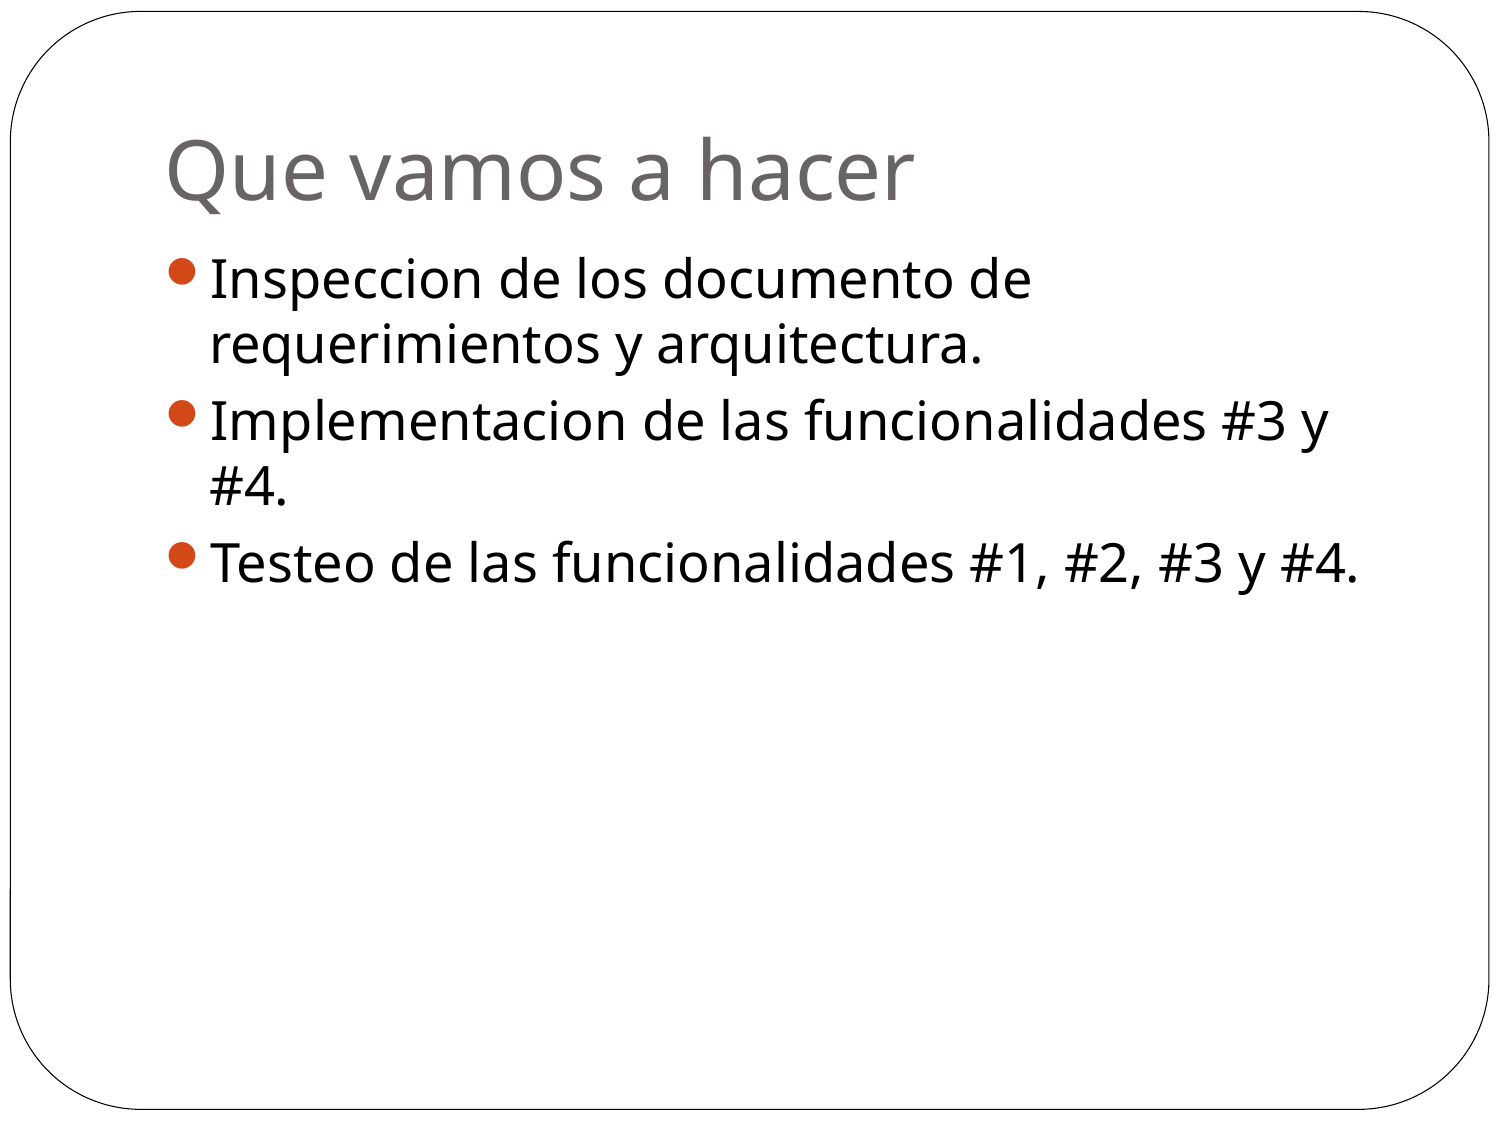

Que vamos a hacer
Inspeccion de los documento de requerimientos y arquitectura.
Implementacion de las funcionalidades #3 y #4.
Testeo de las funcionalidades #1, #2, #3 y #4.